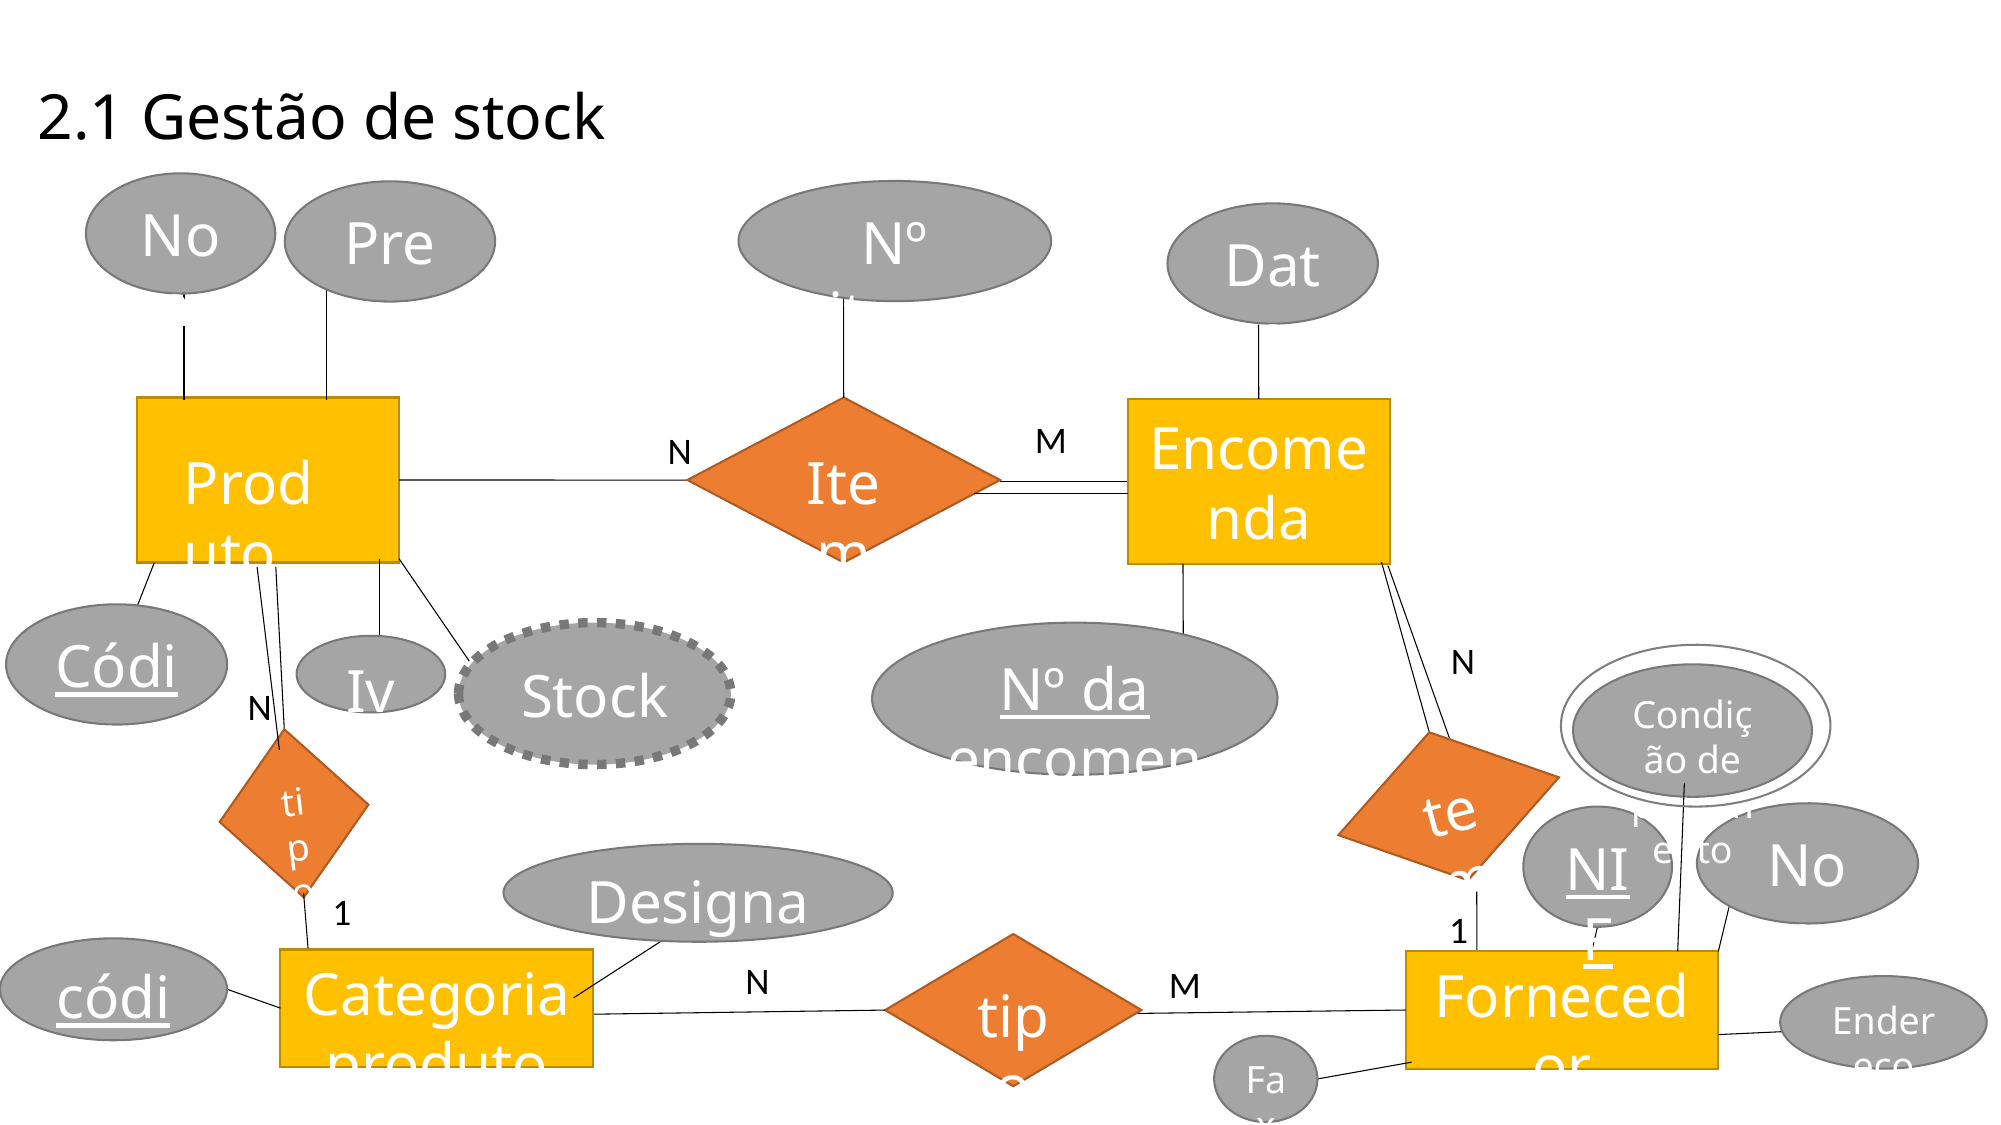

# 2.1 Gestão de stock
Nome
Nº itens
Preço
Data
Item
Encomenda
M
N
Produto
Código
Stock
Nº da encomenda
N
Iva
Condição de pagamento
N
tipo
tem
Nome
NIF
Designação
1
1
tipo
código
N
Categoria produto
Fornecedor
M
Endereço
Fax